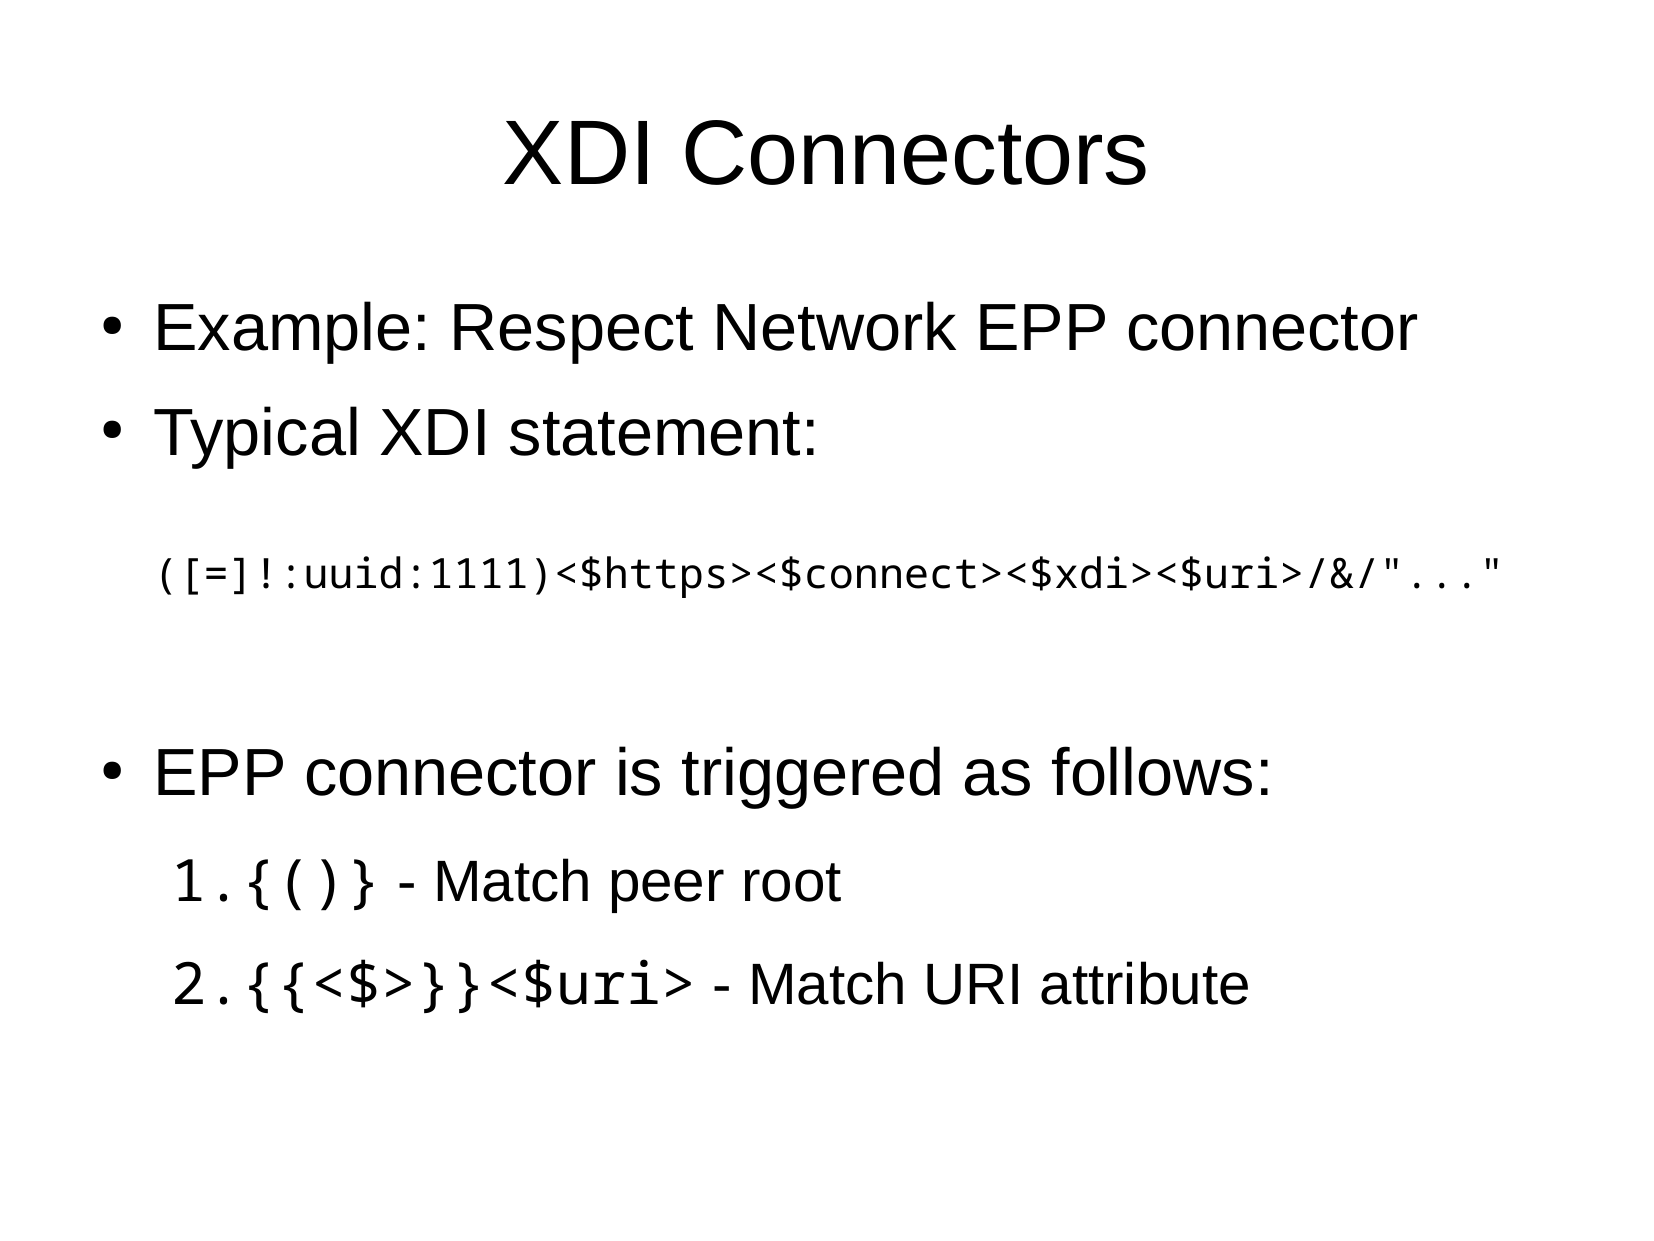

# XDI Connectors
Example: Respect Network EPP connector
Typical XDI statement:
([=]!:uuid:1111)<$https><$connect><$xdi><$uri>/&/"..."
EPP connector is triggered as follows:
{()} - Match peer root
{{<$>}}<$uri> - Match URI attribute